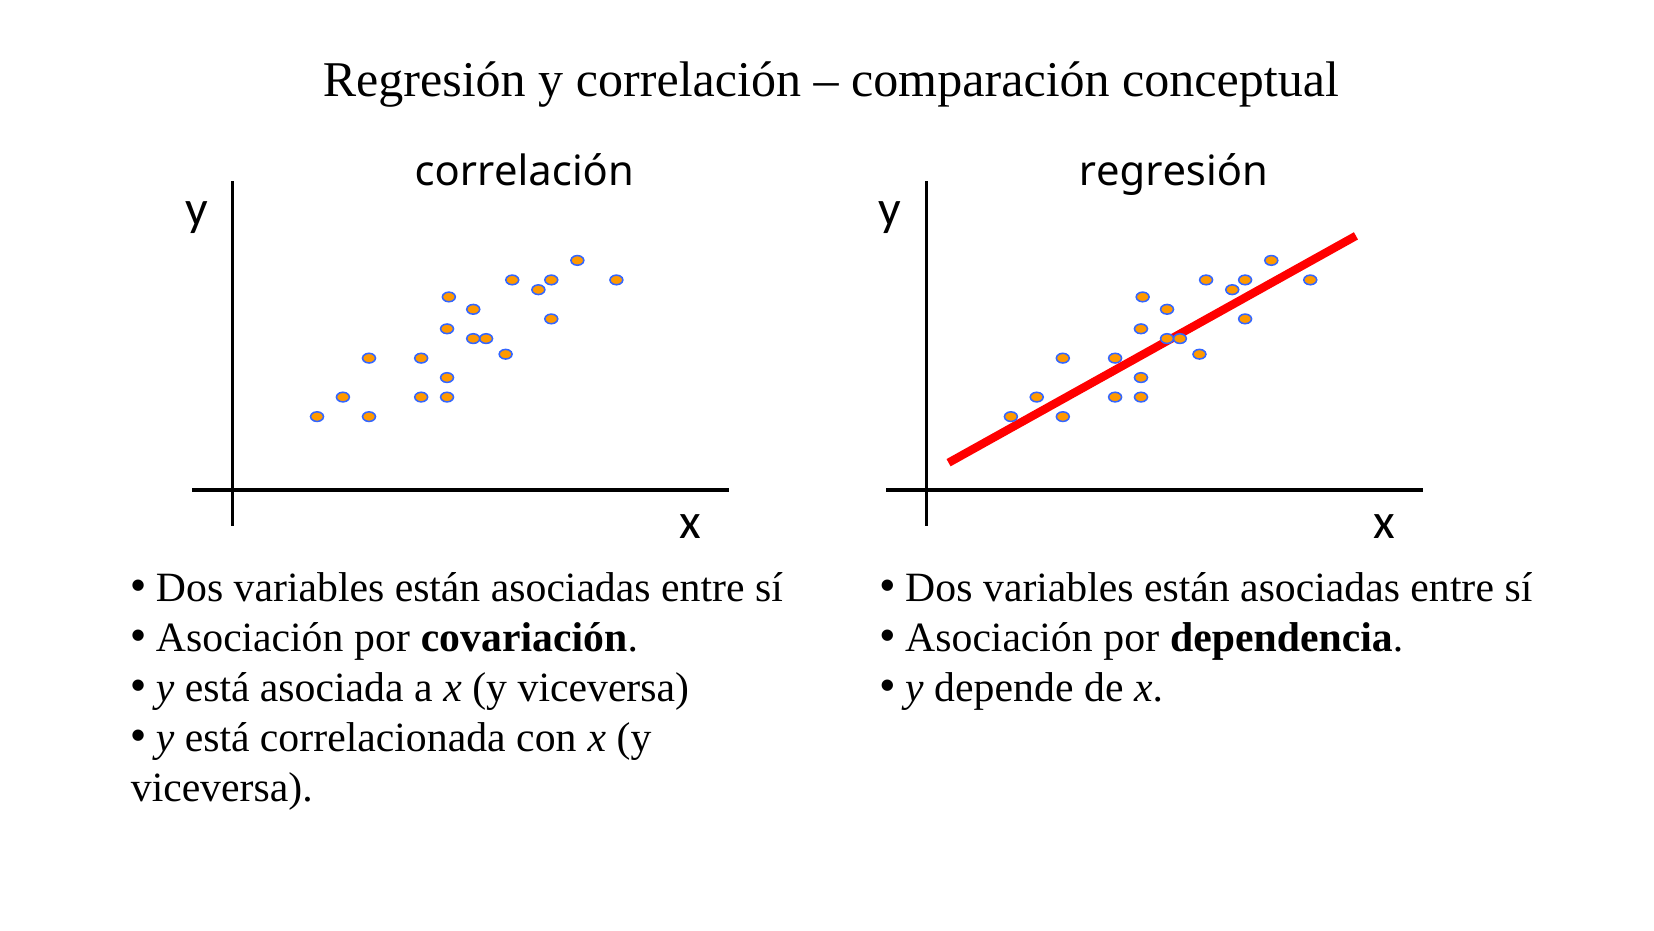

Regresión y correlación – comparación conceptual
correlación
regresión
y
y
x
x
 Dos variables están asociadas entre sí
 Asociación por covariación.
 y está asociada a x (y viceversa)
 y está correlacionada con x (y viceversa).
 Dos variables están asociadas entre sí
 Asociación por dependencia.
 y depende de x.